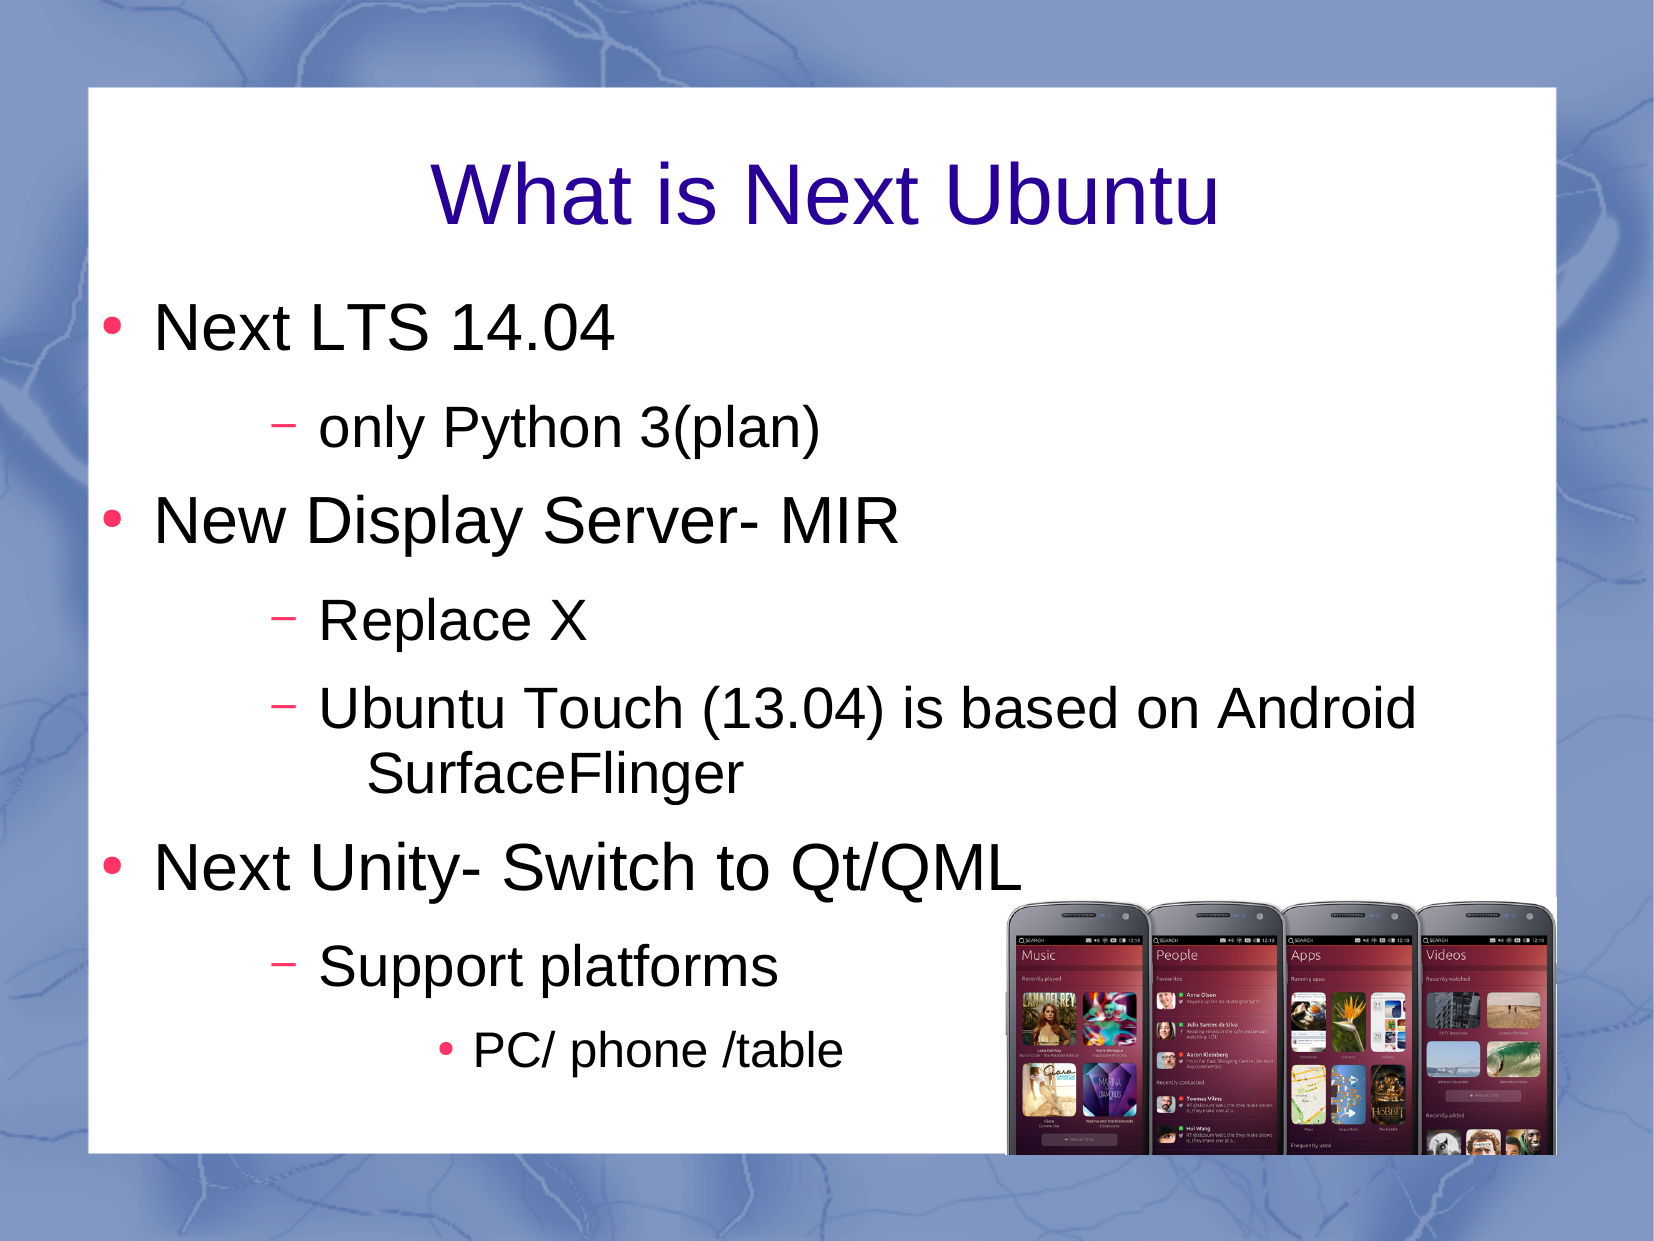

# What is Next Ubuntu
Next LTS 14.04
only Python 3(plan)
New Display Server- MIR
Replace X
Ubuntu Touch (13.04) is based on Android SurfaceFlinger
Next Unity- Switch to Qt/QML
Support platforms
PC/ phone /table